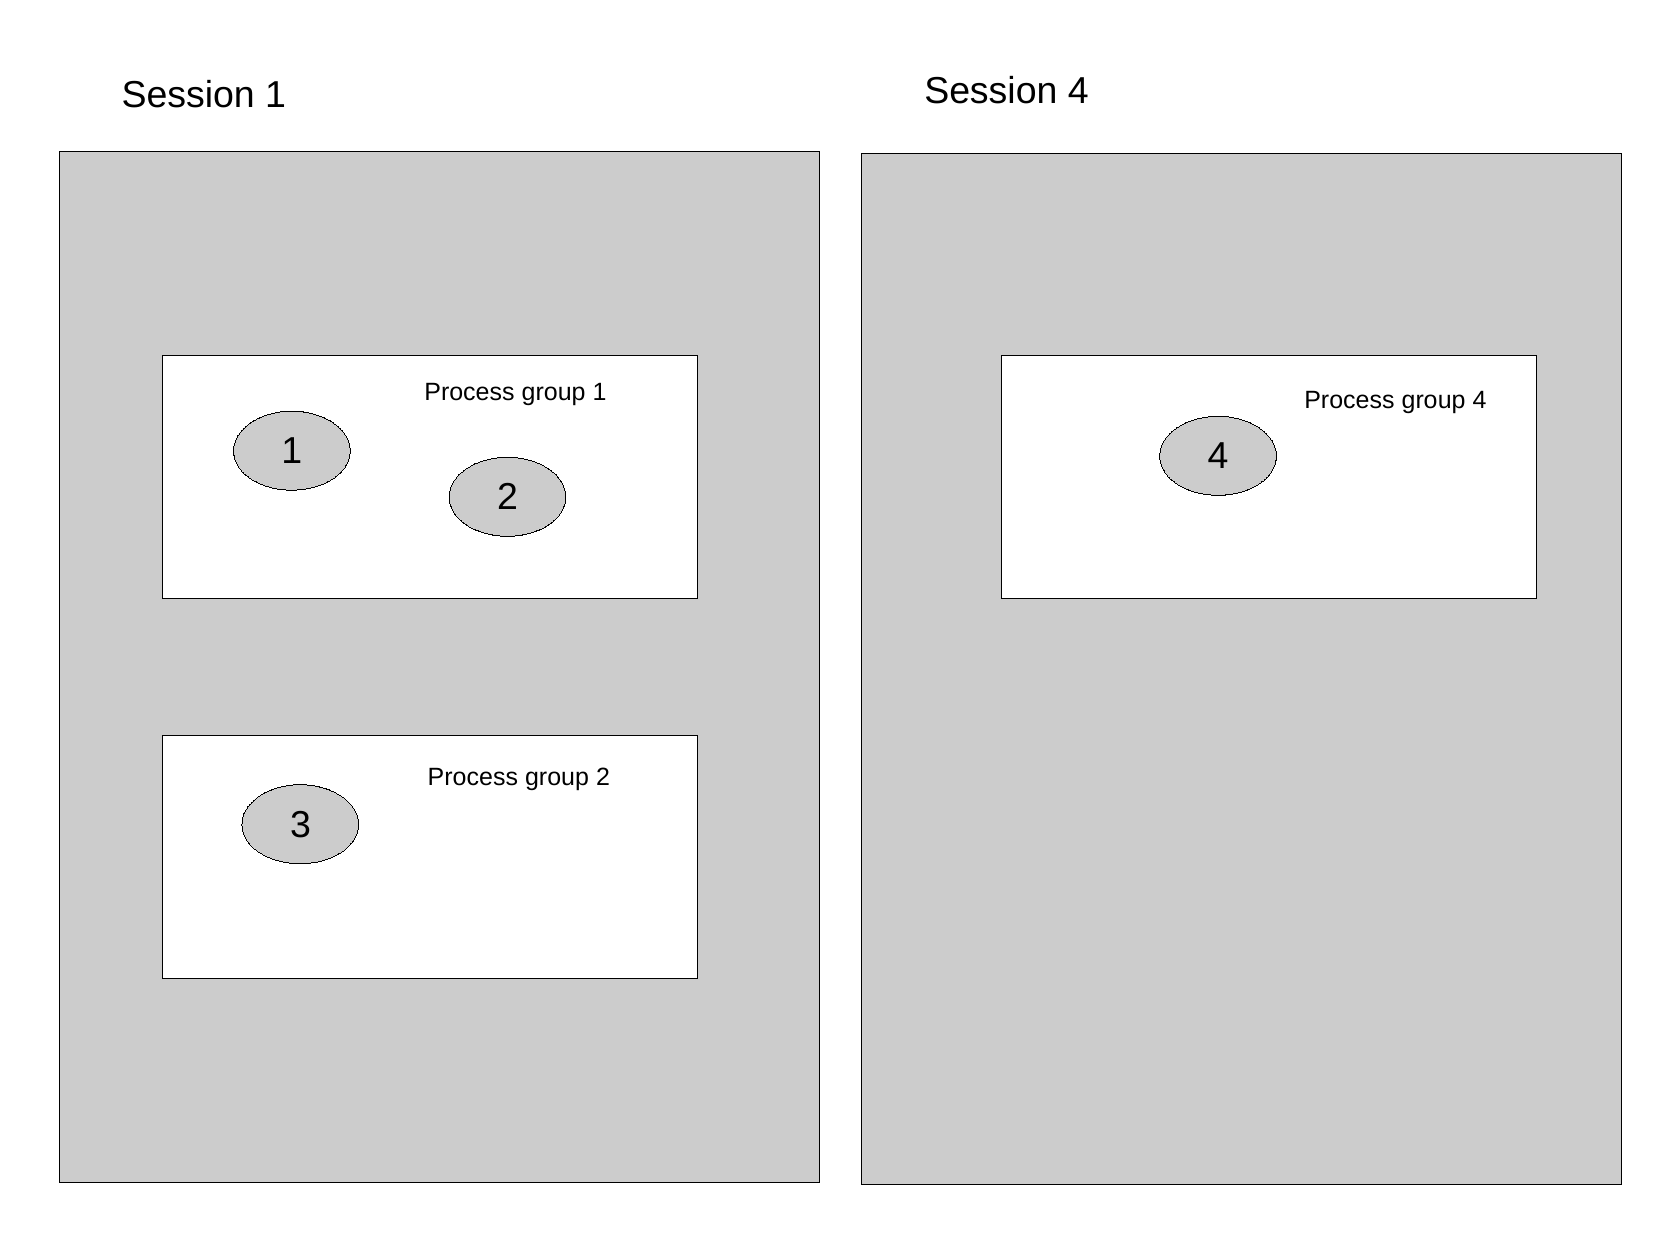

Session 4
Session 1
Process group 1
Process group 4
1
4
2
Process group 2
3